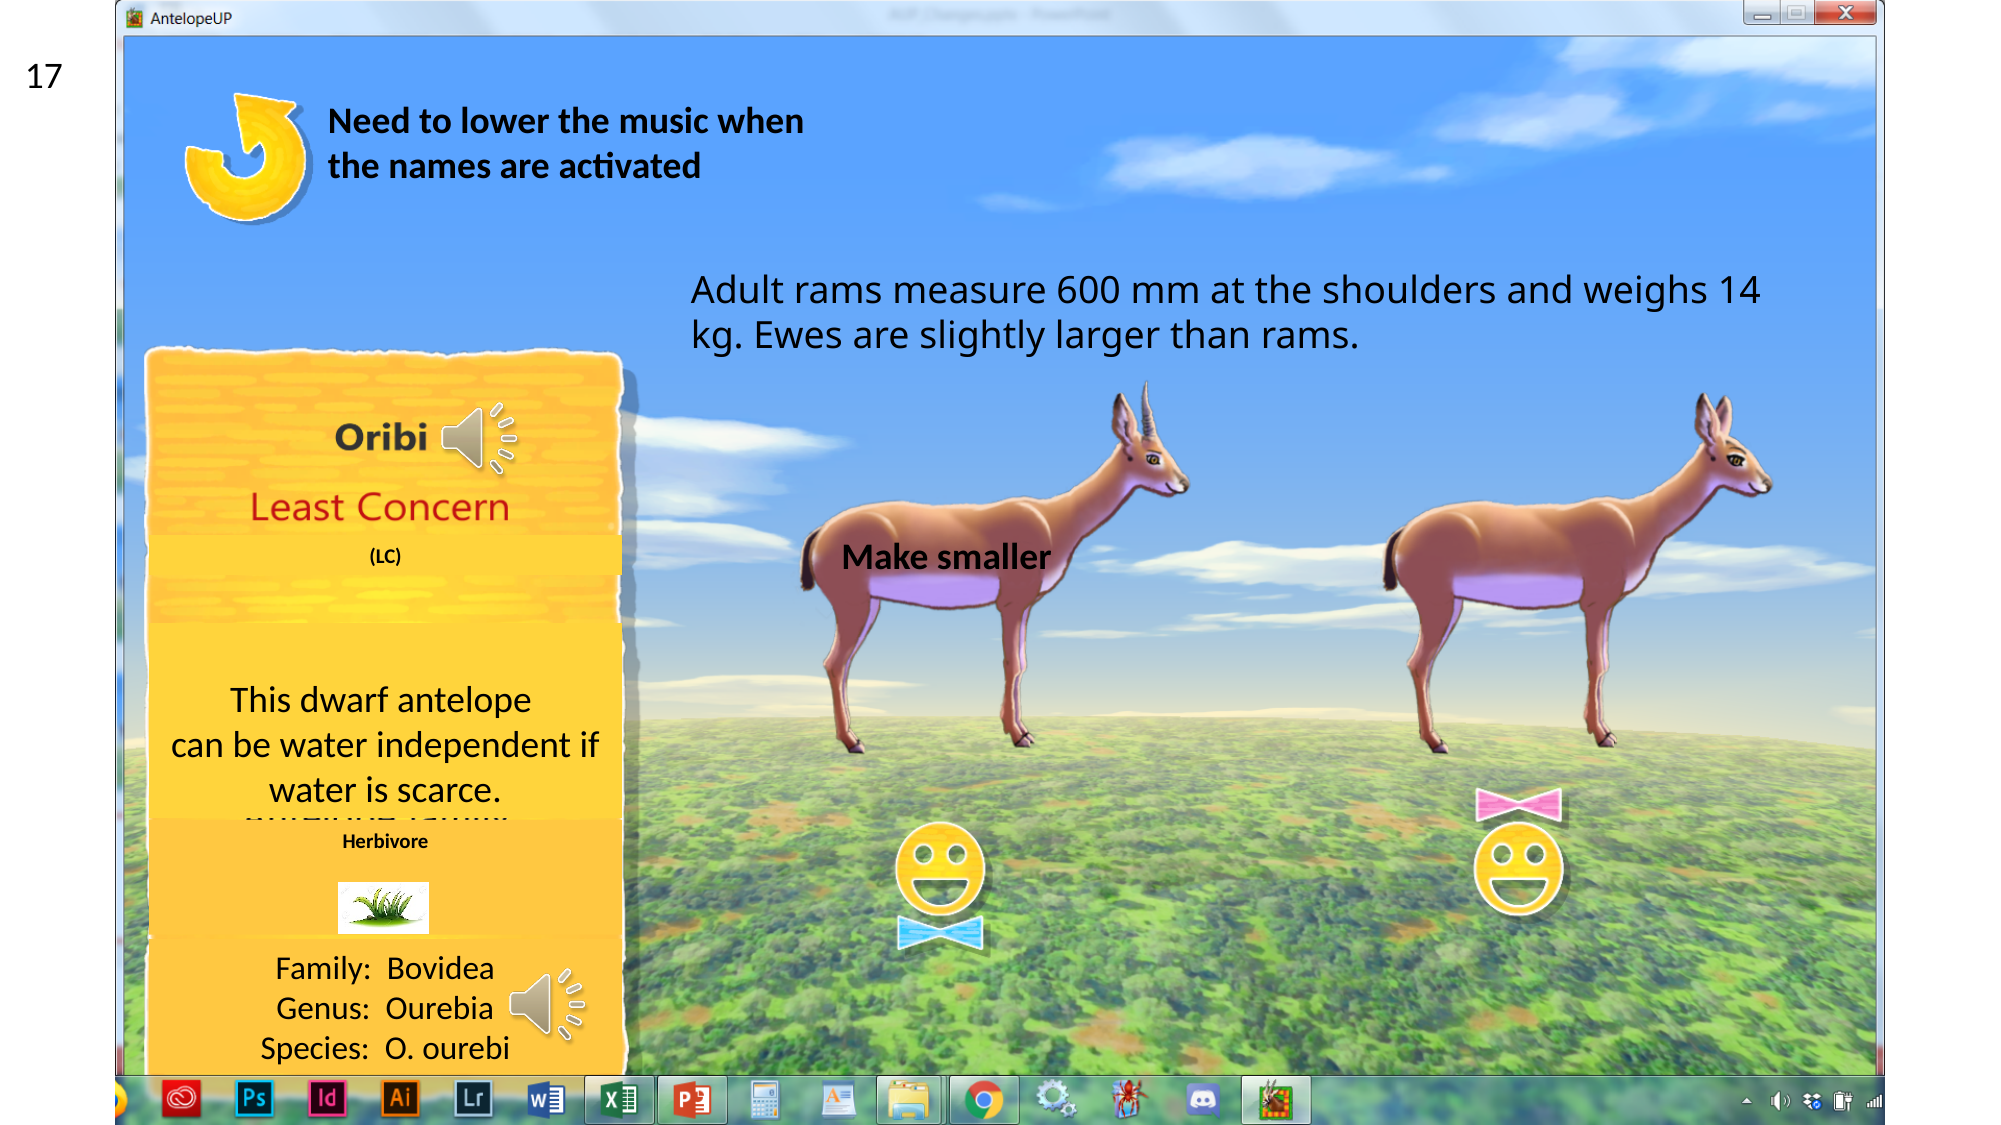

17
Need to lower the music when the names are activated
Adult rams measure 600 mm at the shoulders and weighs 14 kg. Ewes are slightly larger than rams.
Make smaller
(LC)
This dwarf antelope
can be water independent if water is scarce.
Herbivore
Family: Bovidea
Genus: Ourebia
Species: O. ourebi